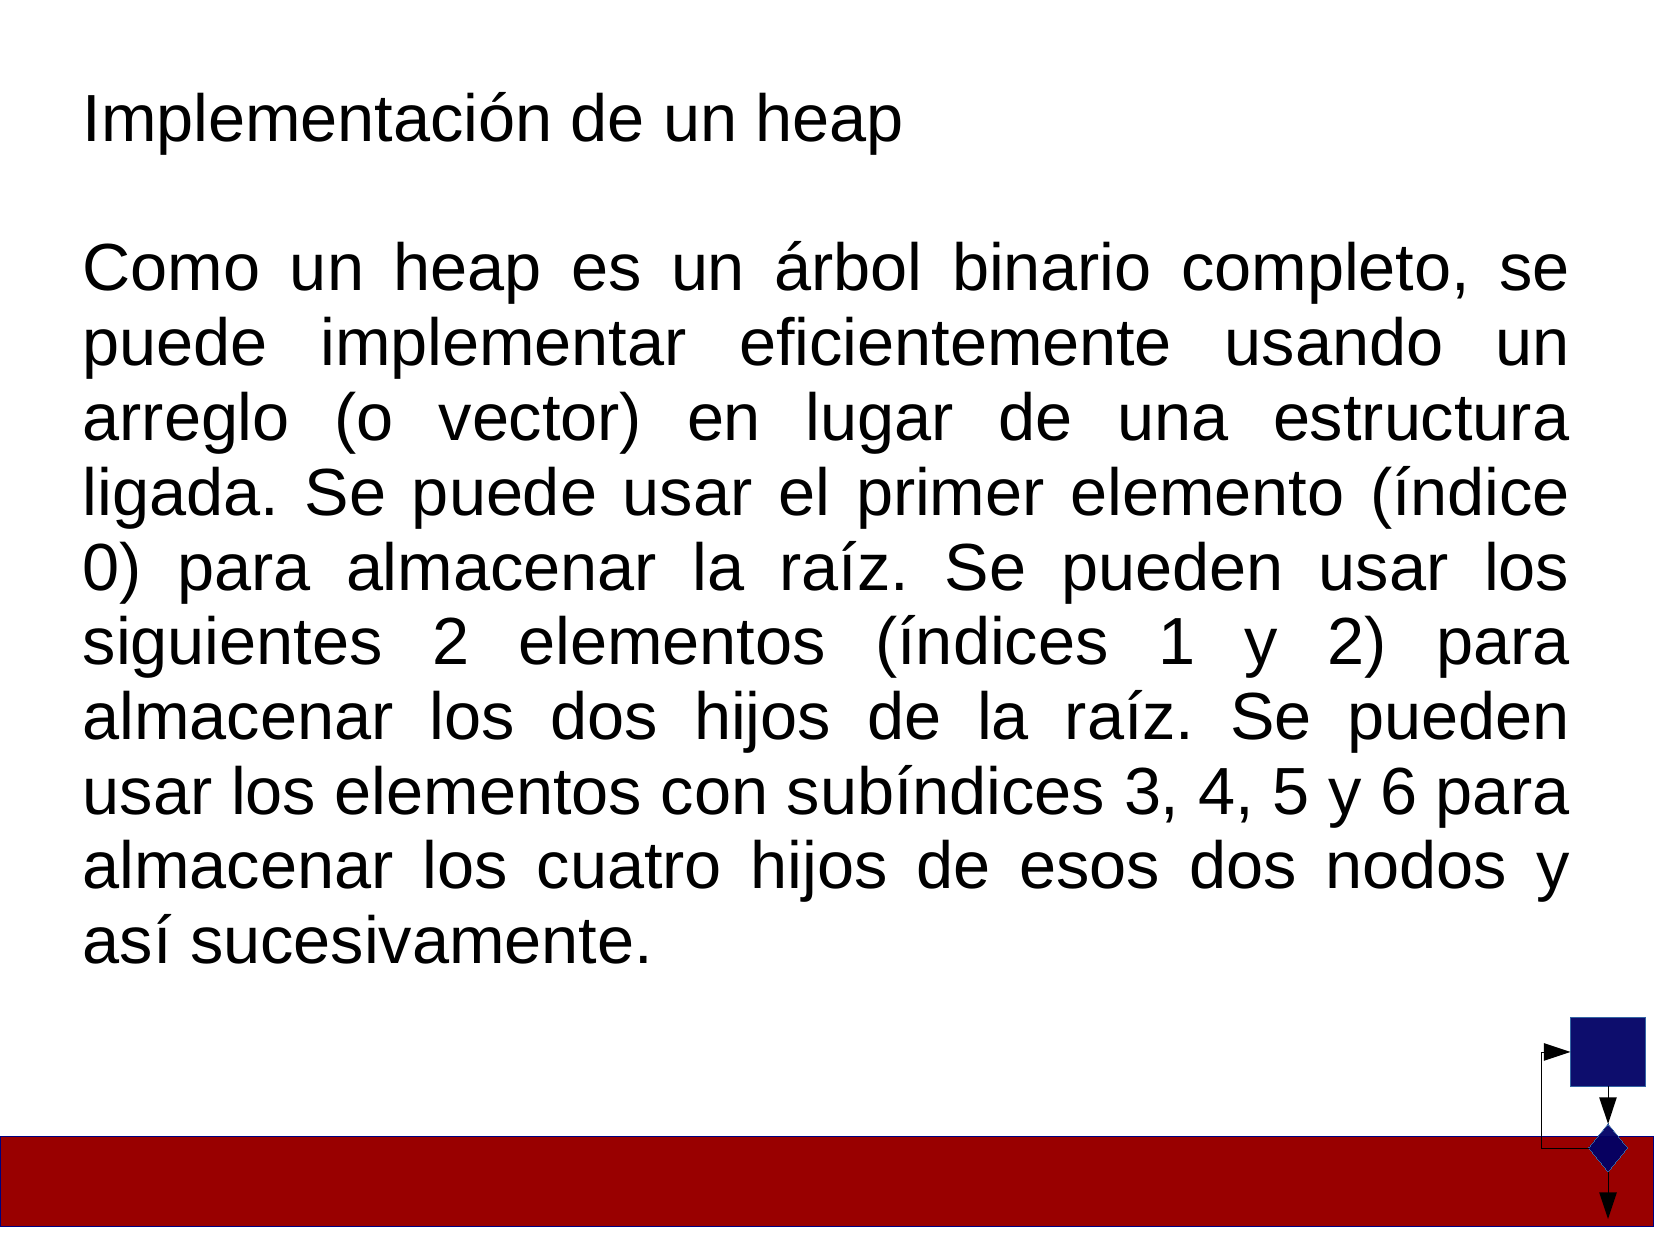

# Implementación de un heap
Como un heap es un árbol binario completo, se puede implementar eficientemente usando un arreglo (o vector) en lugar de una estructura ligada. Se puede usar el primer elemento (índice 0) para almacenar la raíz. Se pueden usar los siguientes 2 elementos (índices 1 y 2) para almacenar los dos hijos de la raíz. Se pueden usar los elementos con subíndices 3, 4, 5 y 6 para almacenar los cuatro hijos de esos dos nodos y así sucesivamente.